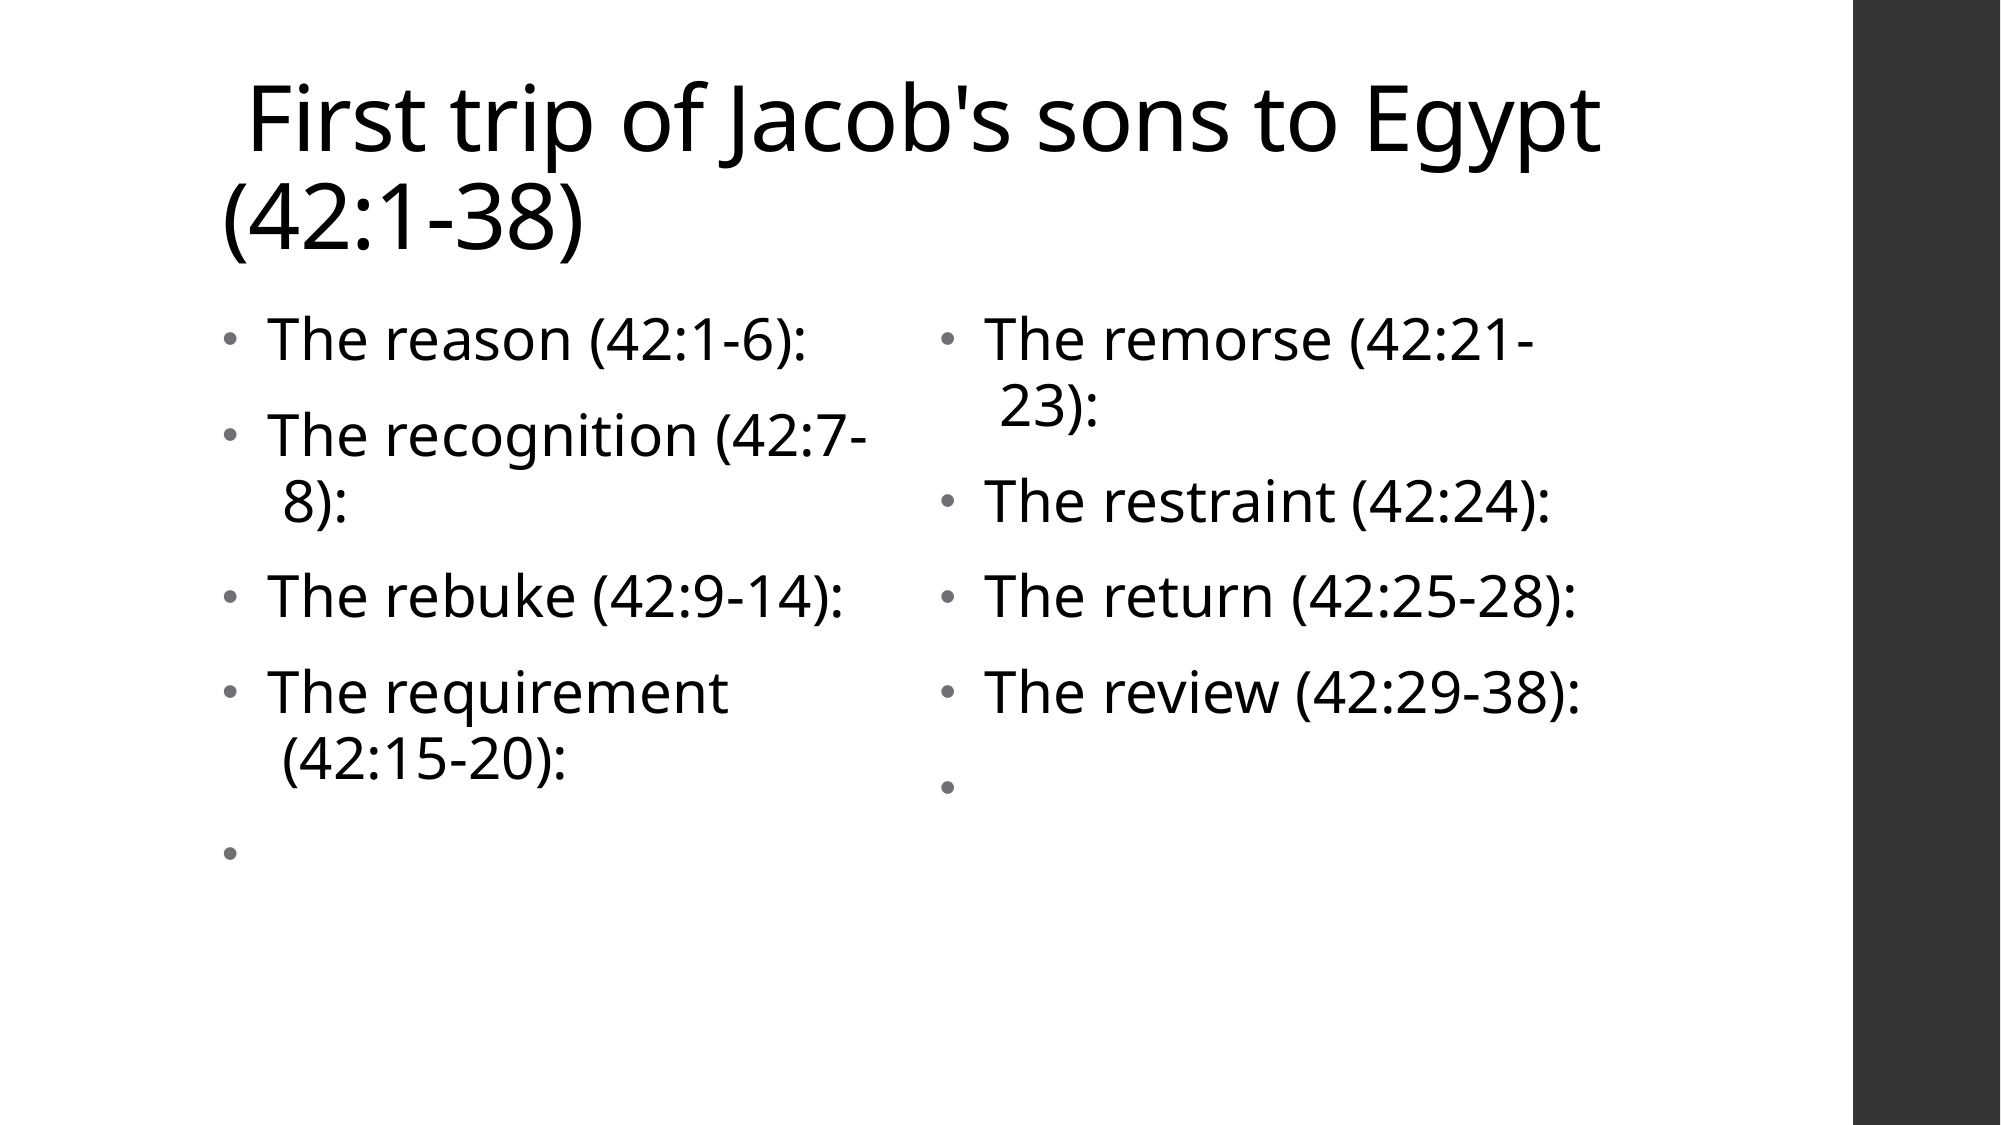

# First trip of Jacob's sons to Egypt (42:1-38)
 The reason (42:1-6):
 The recognition (42:7-8):
 The rebuke (42:9-14):
 The requirement (42:15-20):
 The remorse (42:21-23):
 The restraint (42:24):
 The return (42:25-28):
 The review (42:29-38):